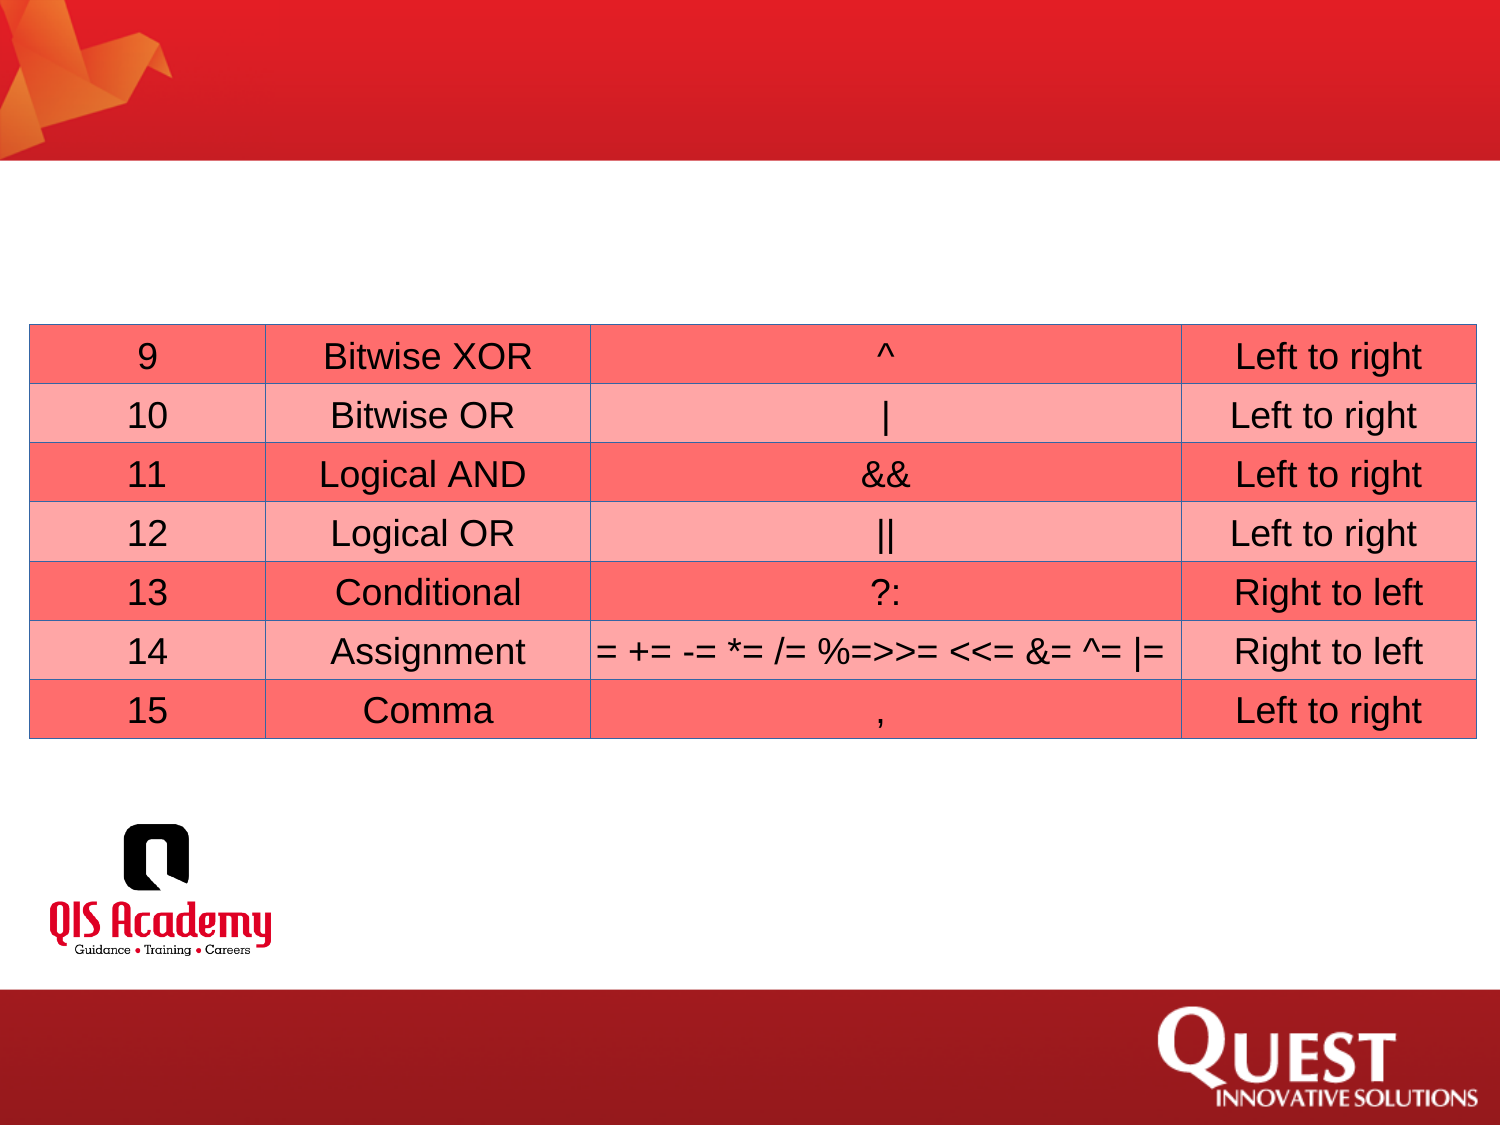

9
Bitwise XOR
^
Left to right
10
Bitwise OR
|
Left to right
11
Logical AND
&&
Left to right
12
Logical OR
||
Left to right
13
Conditional
?:
Right to left
14
Assignment
= += -= *= /= %=>>= <<= &= ^= |=
Right to left
15
Comma
,
Left to right